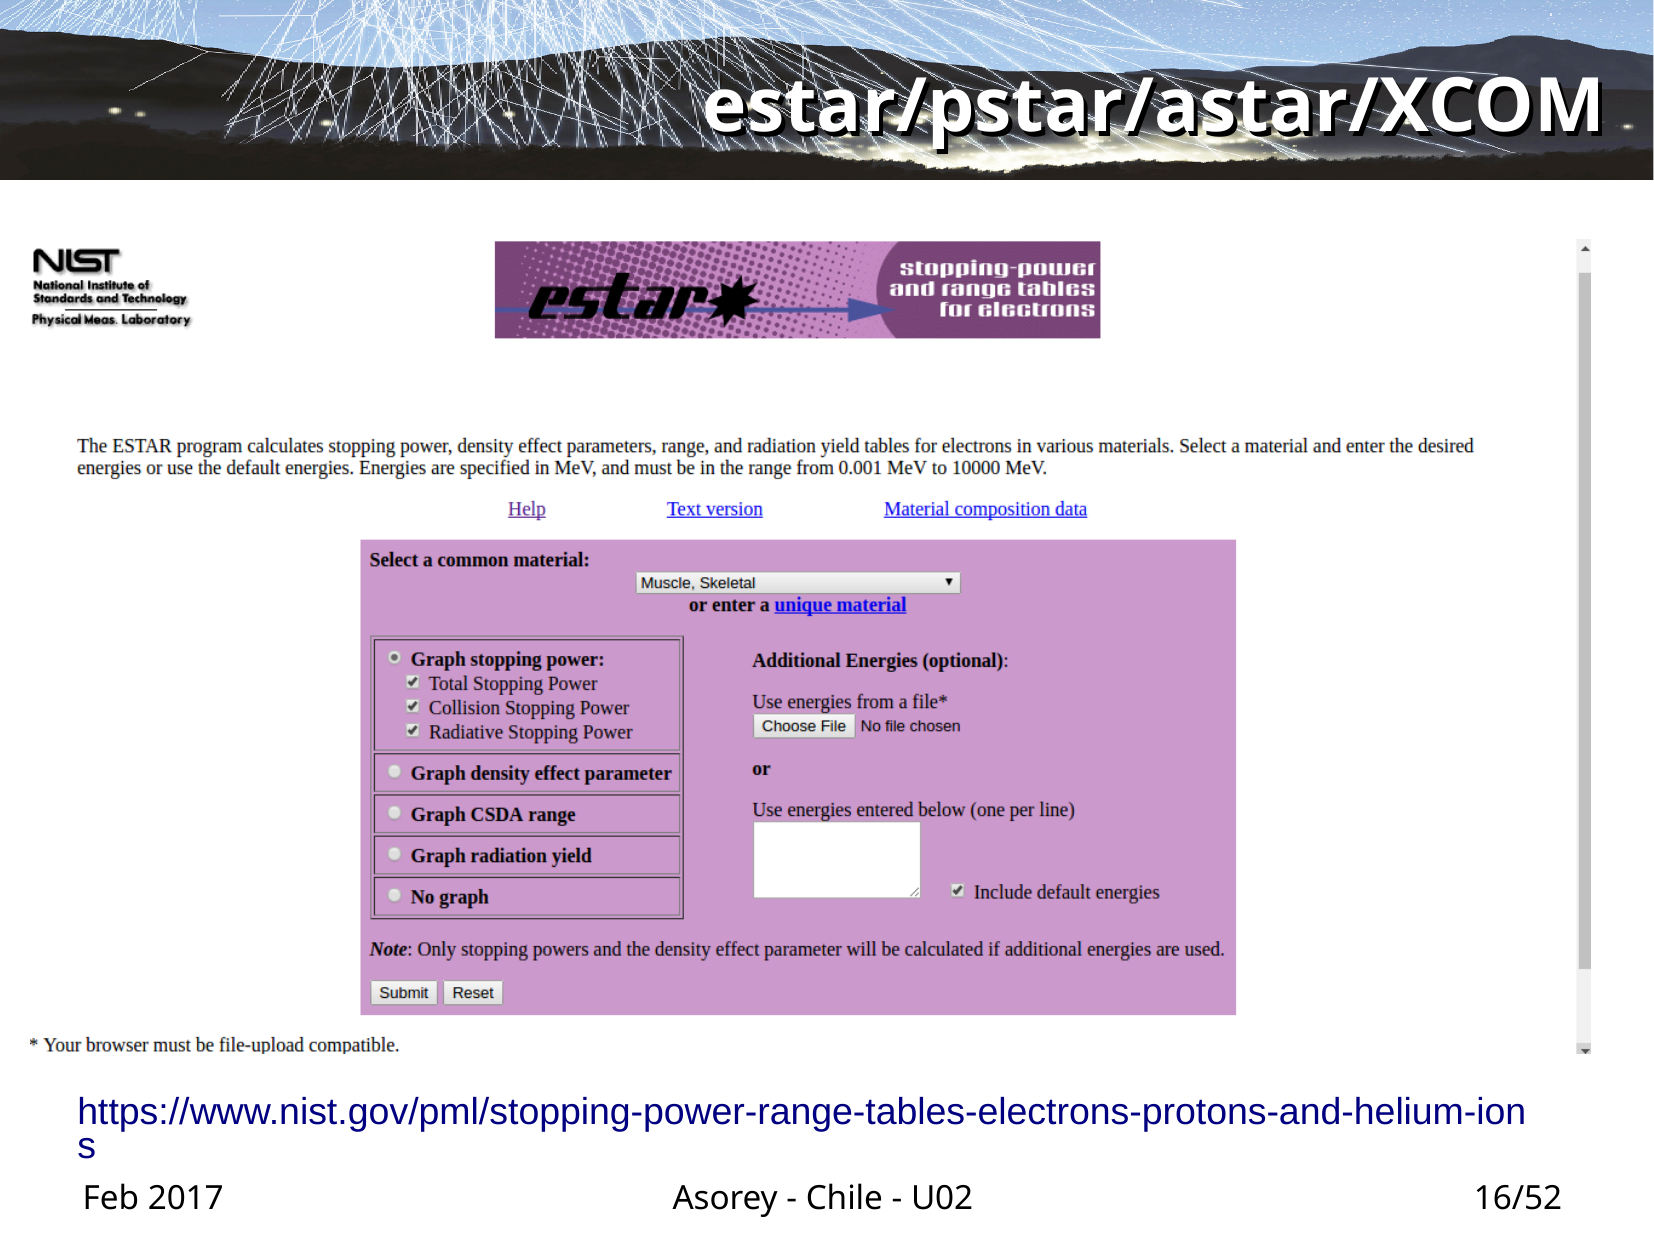

# estar/pstar/astar/XCOM
https://www.nist.gov/pml/stopping-power-range-tables-electrons-protons-and-helium-ions
Feb 2017
Asorey - Chile - U02
16